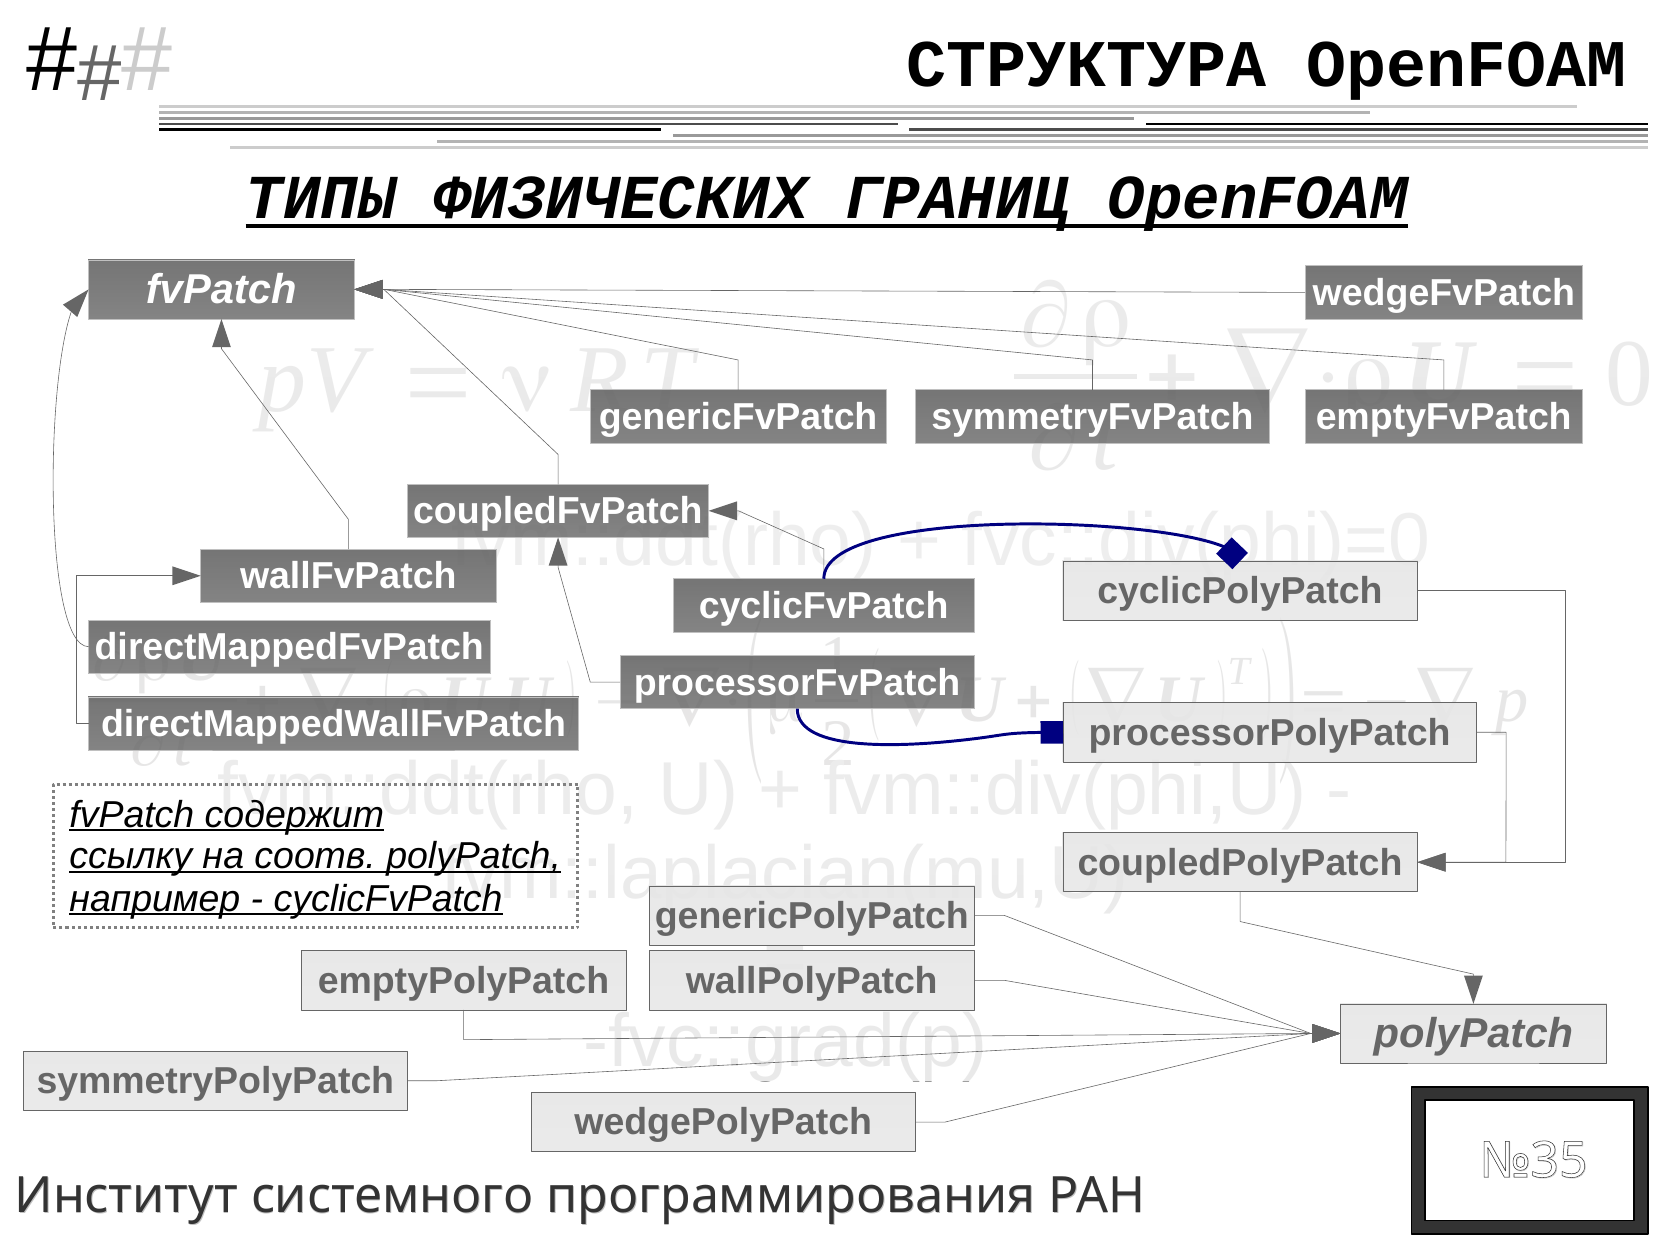

# ТИПЫ ФИЗИЧЕСКИХ ГРАНИЦ OpenFOAM
fvPatch
wedgeFvPatch
genericFvPatch
symmetryFvPatch
emptyFvPatch
coupledFvPatch
wallFvPatch
cyclicPolyPatch
cyclicFvPatch
directMappedFvPatch
processorFvPatch
directMappedWallFvPatch
processorPolyPatch
fvPatch содержит
ссылку на соотв. polyPatch,
например - cyclicFvPatch
coupledPolyPatch
genericPolyPatch
emptyPolyPatch
wallPolyPatch
polyPatch
symmetryPolyPatch
wedgePolyPatch